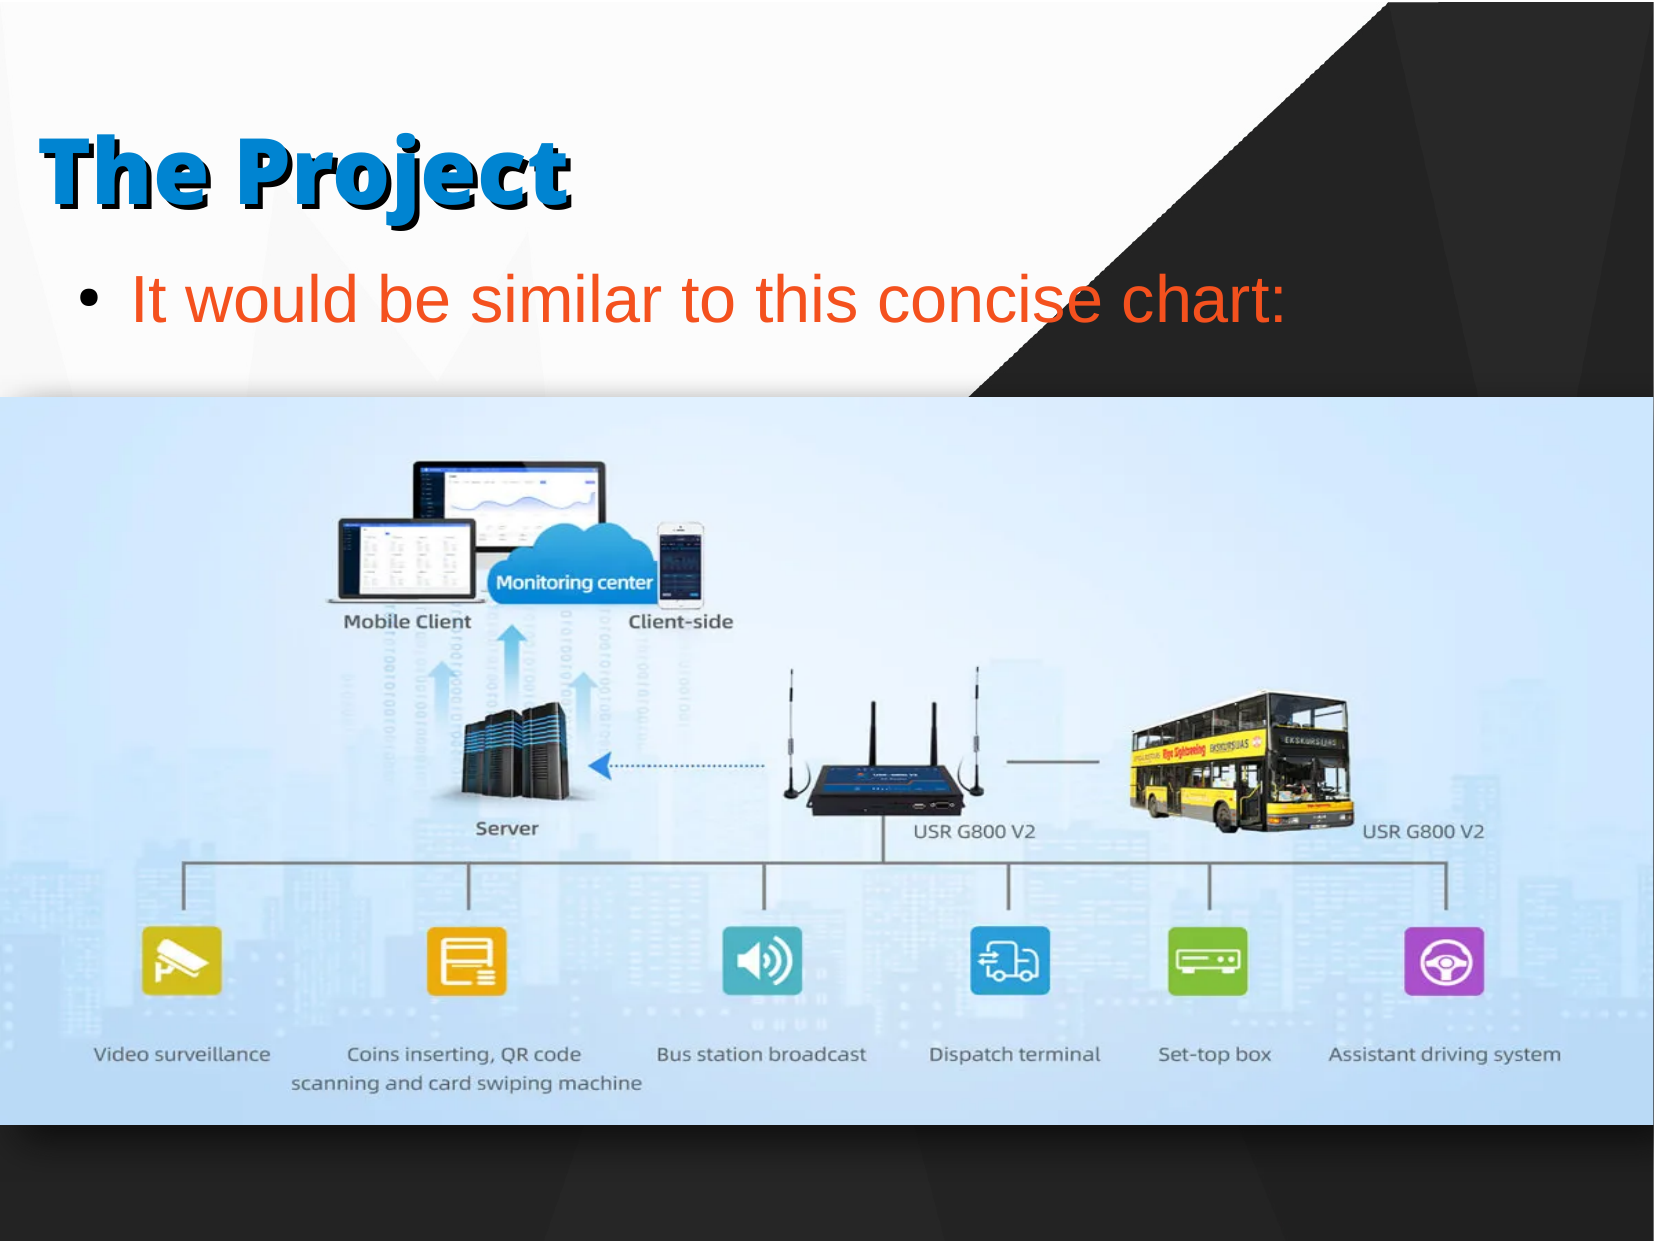

# The Project
It would be similar to this concise chart: